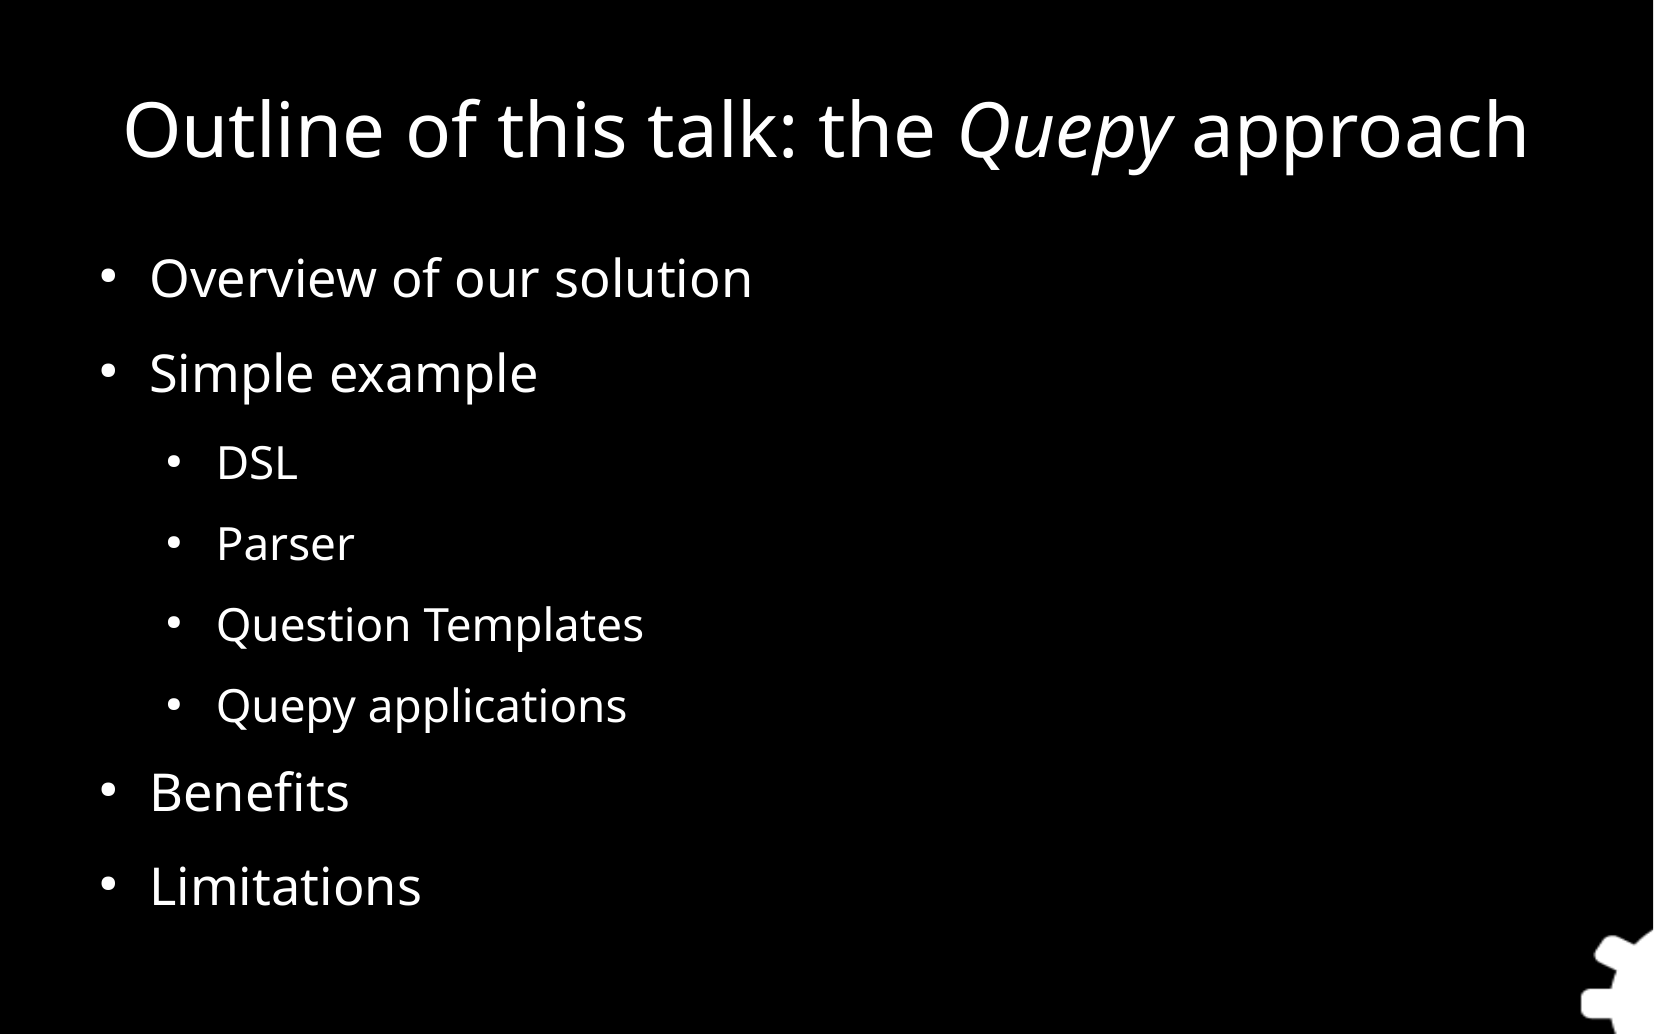

# Outline of this talk: the Quepy approach
Overview of our solution
Simple example
DSL
Parser
Question Templates
Quepy applications
Benefits
Limitations